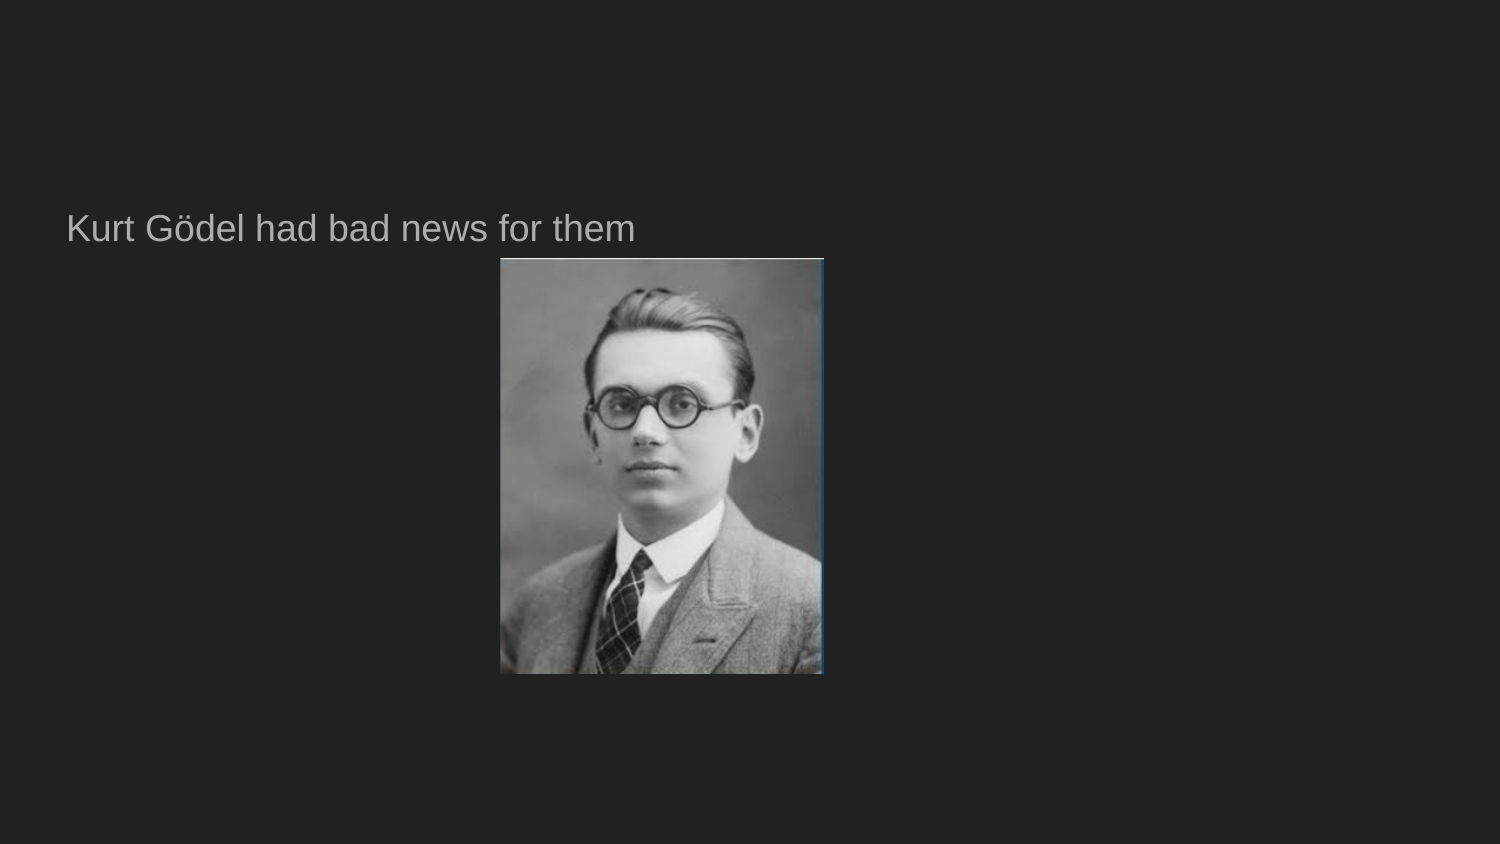

#
Kurt Gödel had bad news for them